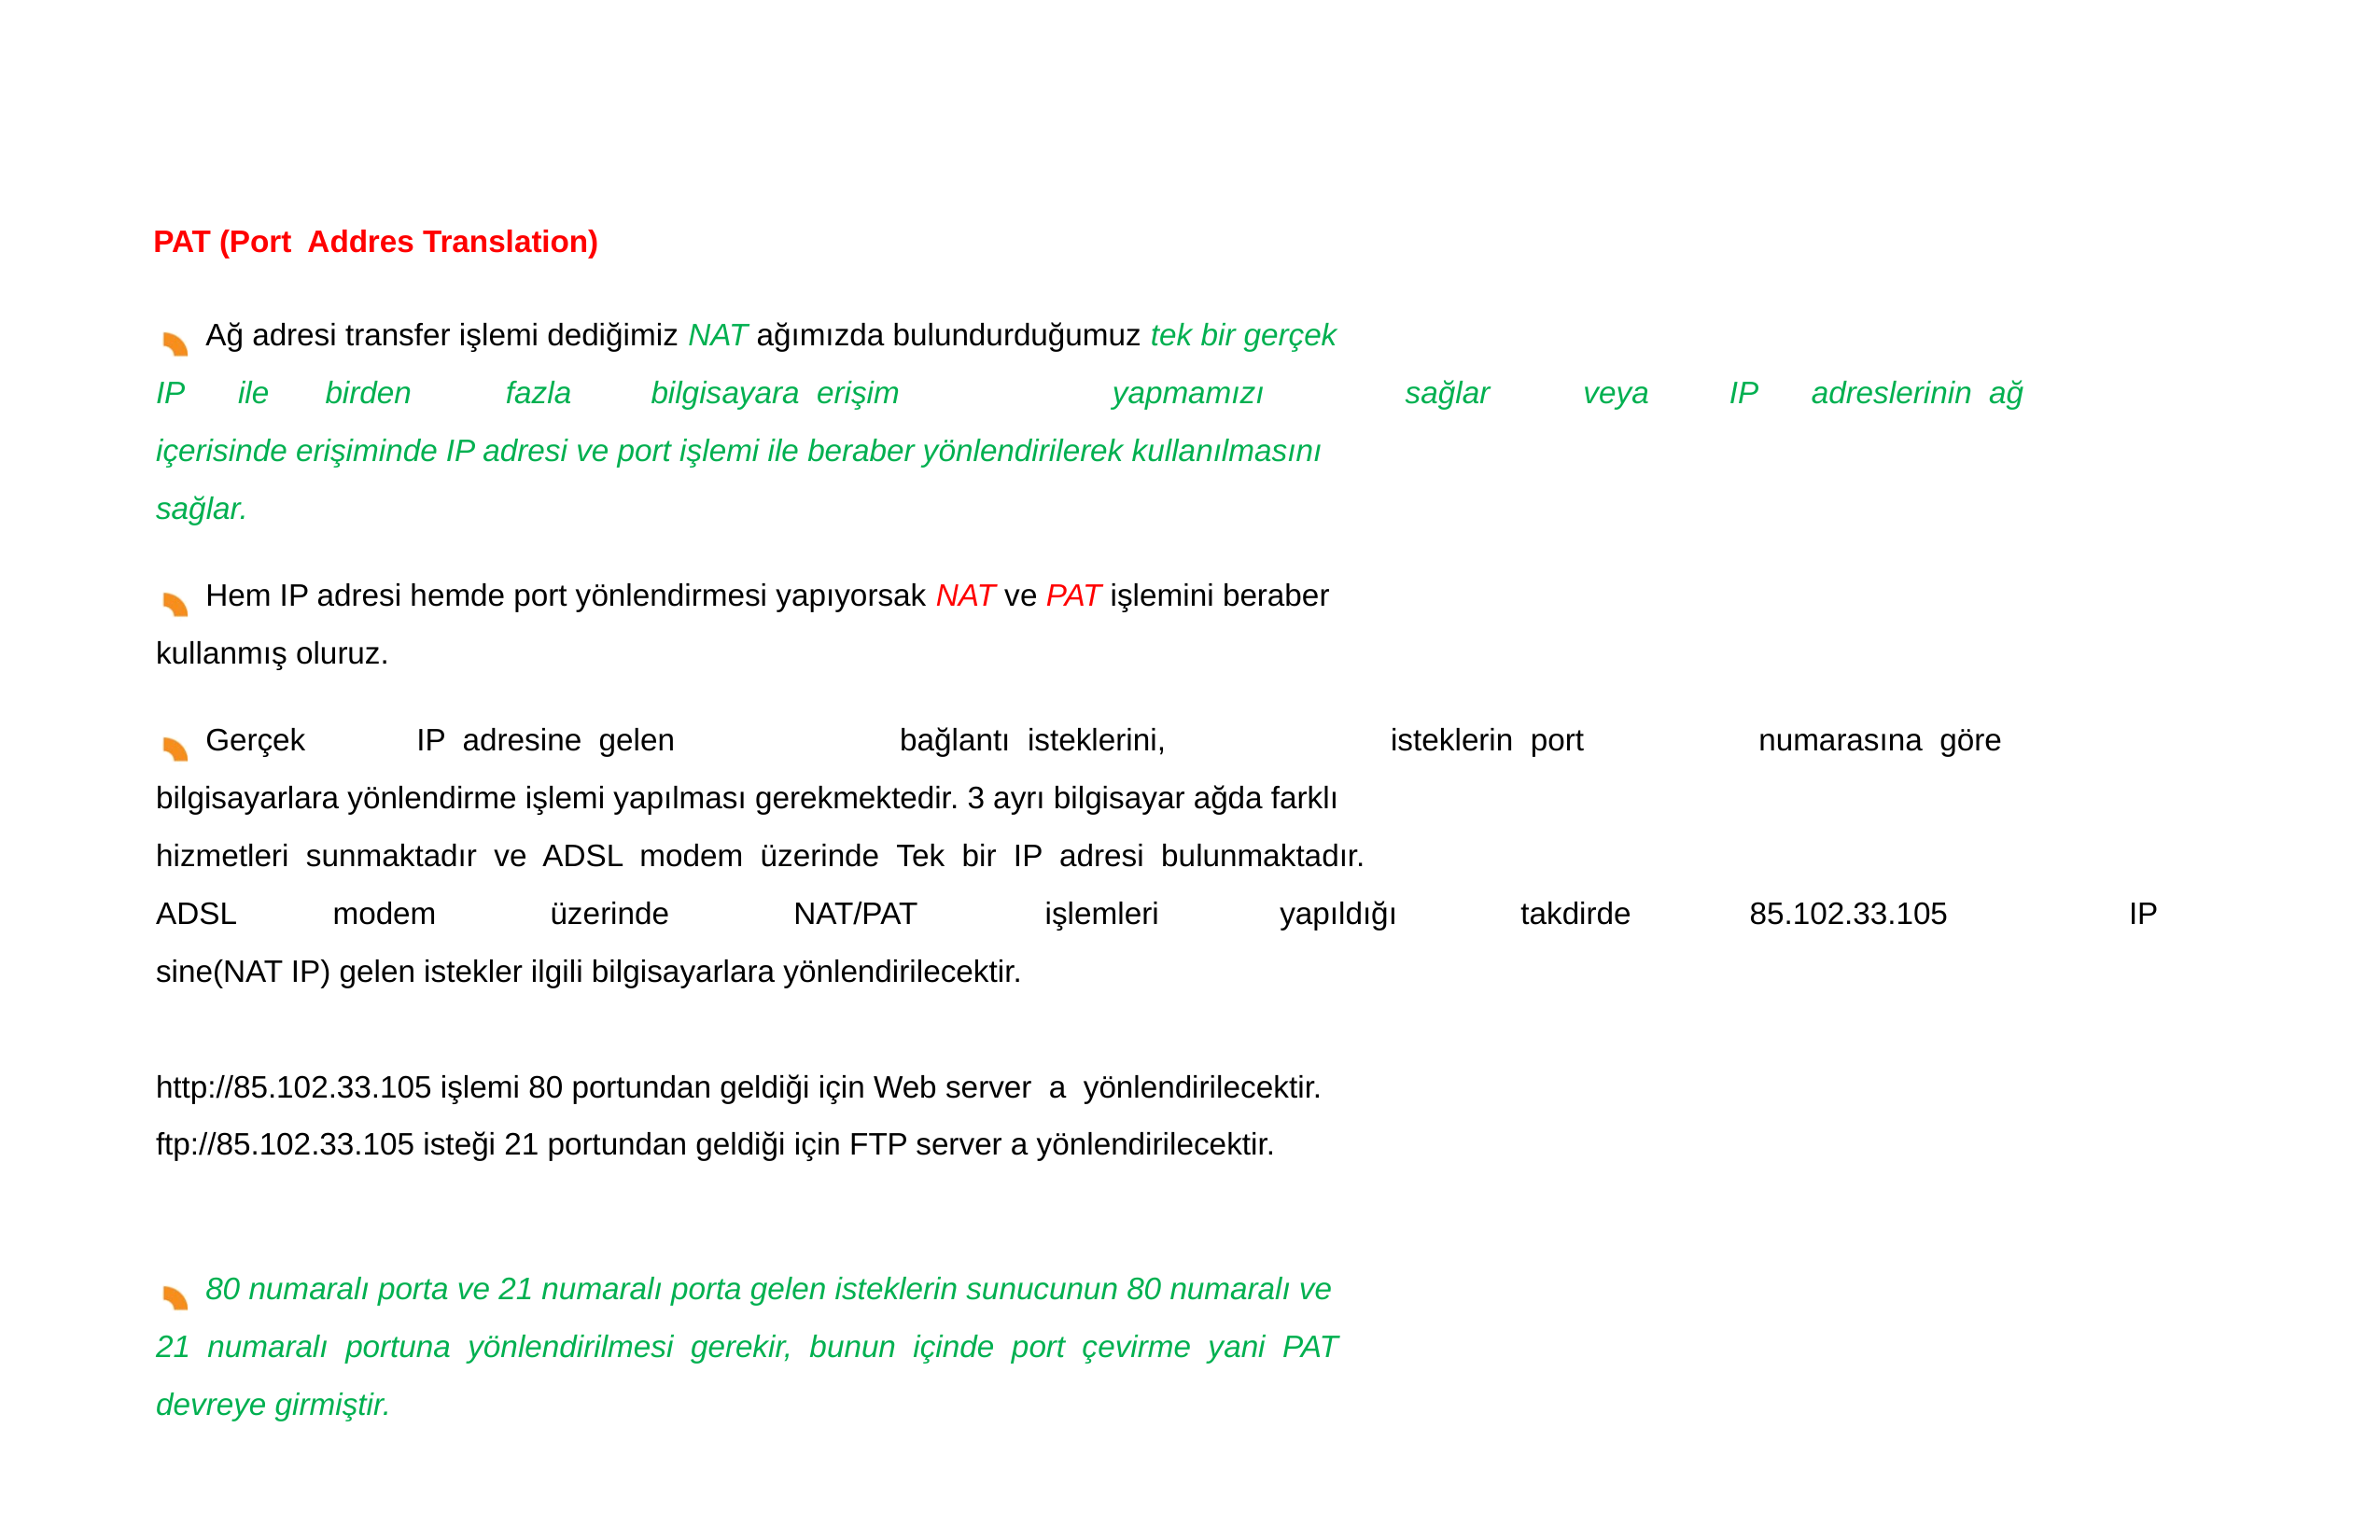

PAT (Port Addres Translation)
 Ağ adresi transfer işlemi dediğimiz NAT ağımızda bulundurduğumuz tek bir gerçek
IP
ile
birden
fazla
bilgisayara erişim
yapmamızı
sağlar
veya
IP
adreslerinin ağ
içerisinde erişiminde IP adresi ve port işlemi ile beraber yönlendirilerek kullanılmasını
sağlar.
 Hem IP adresi hemde port yönlendirmesi yapıyorsak NAT ve PAT işlemini beraber
kullanmış oluruz.
 Gerçek
IP adresine gelen
bağlantı isteklerini,
isteklerin port
numarasına göre
bilgisayarlara yönlendirme işlemi yapılması gerekmektedir. 3 ayrı bilgisayar ağda farklı
hizmetleri sunmaktadır ve ADSL modem üzerinde Tek bir IP adresi bulunmaktadır.
ADSL
modem
üzerinde
NAT/PAT
işlemleri
yapıldığı
takdirde
85.102.33.105
IP
sine(NAT IP) gelen istekler ilgili bilgisayarlara yönlendirilecektir.
http://85.102.33.105 işlemi 80 portundan geldiği için Web server a yönlendirilecektir.
ftp://85.102.33.105 isteği 21 portundan geldiği için FTP server a yönlendirilecektir.
 80 numaralı porta ve 21 numaralı porta gelen isteklerin sunucunun 80 numaralı ve
21 numaralı portuna yönlendirilmesi gerekir, bunun içinde port çevirme yani PAT
devreye girmiştir.